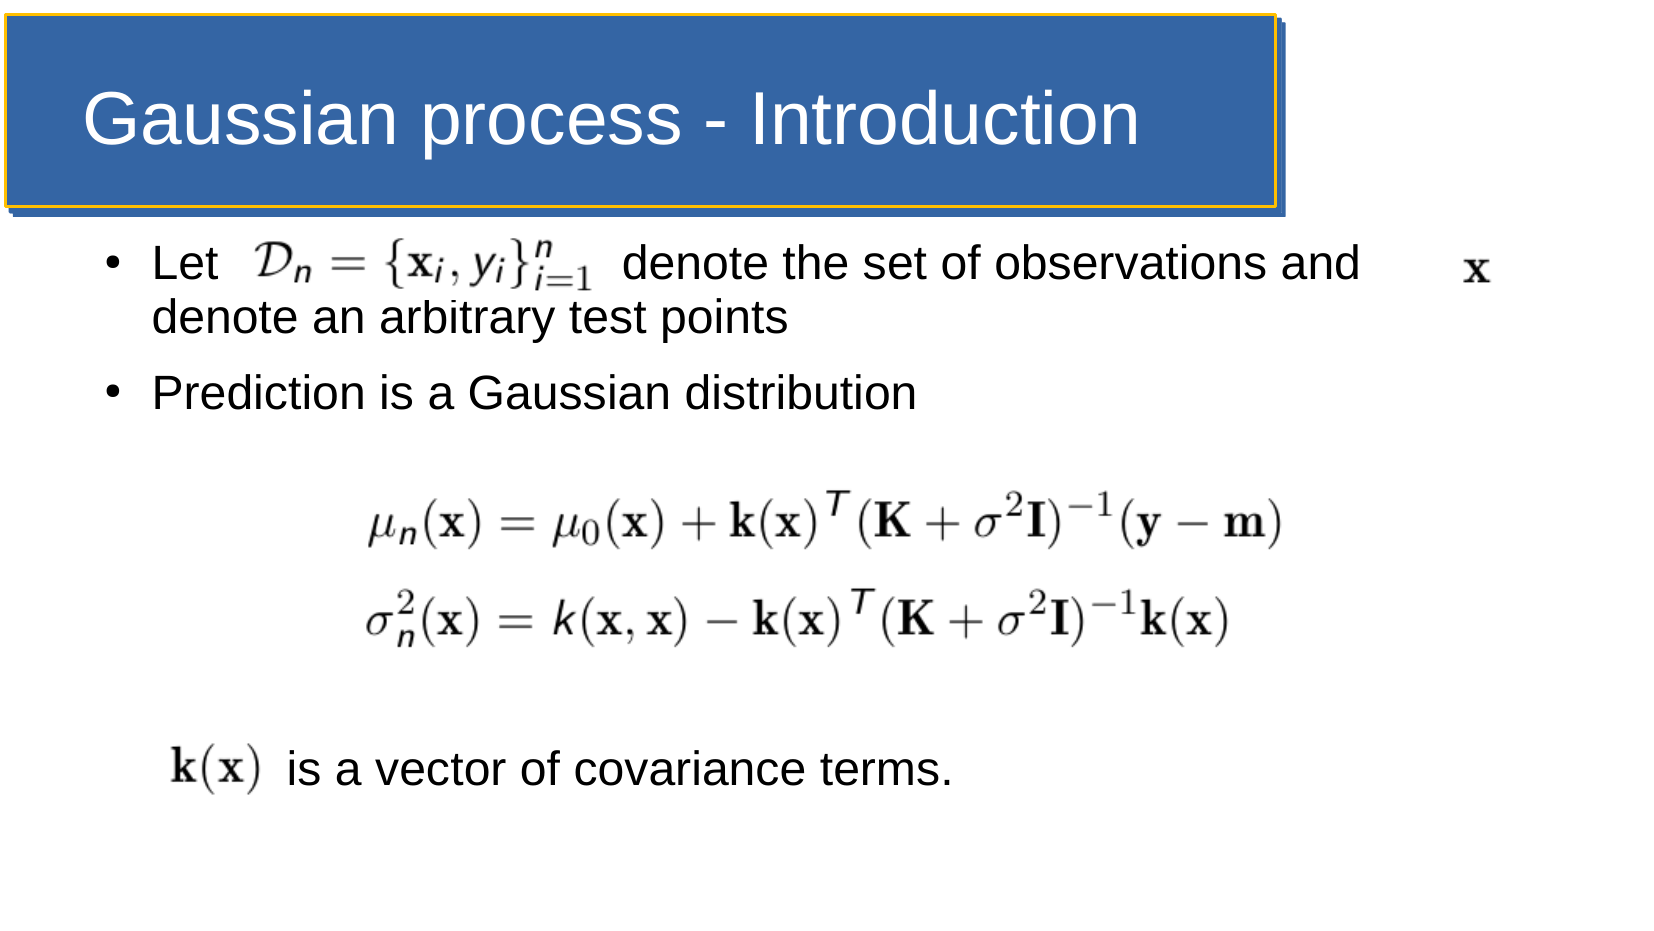

# Gaussian process - Introduction
Let denote the set of observations and denote an arbitrary test points
Prediction is a Gaussian distribution
 is a vector of covariance terms.